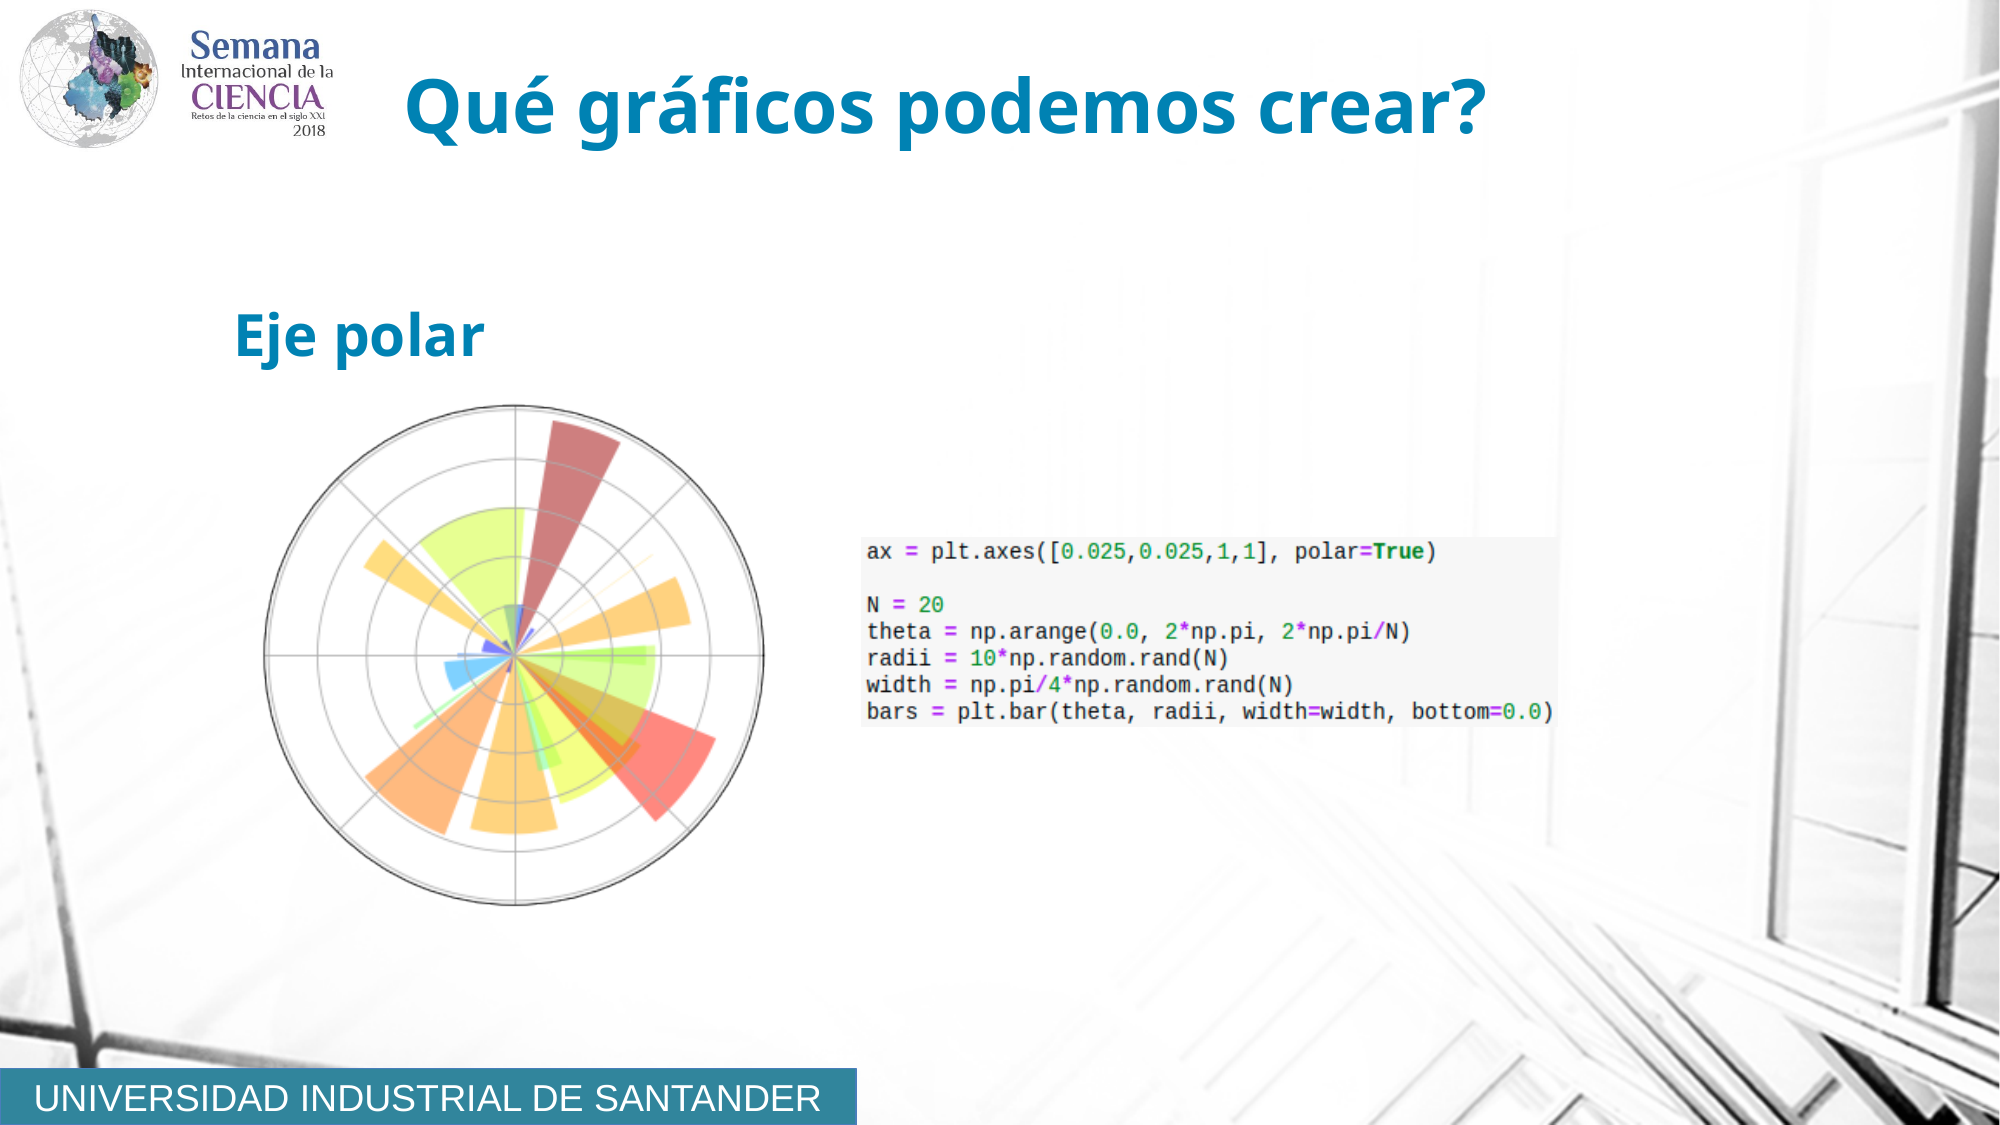

Qué gráficos podemos crear?
Eje polar
UNIVERSIDAD INDUSTRIAL DE SANTANDER